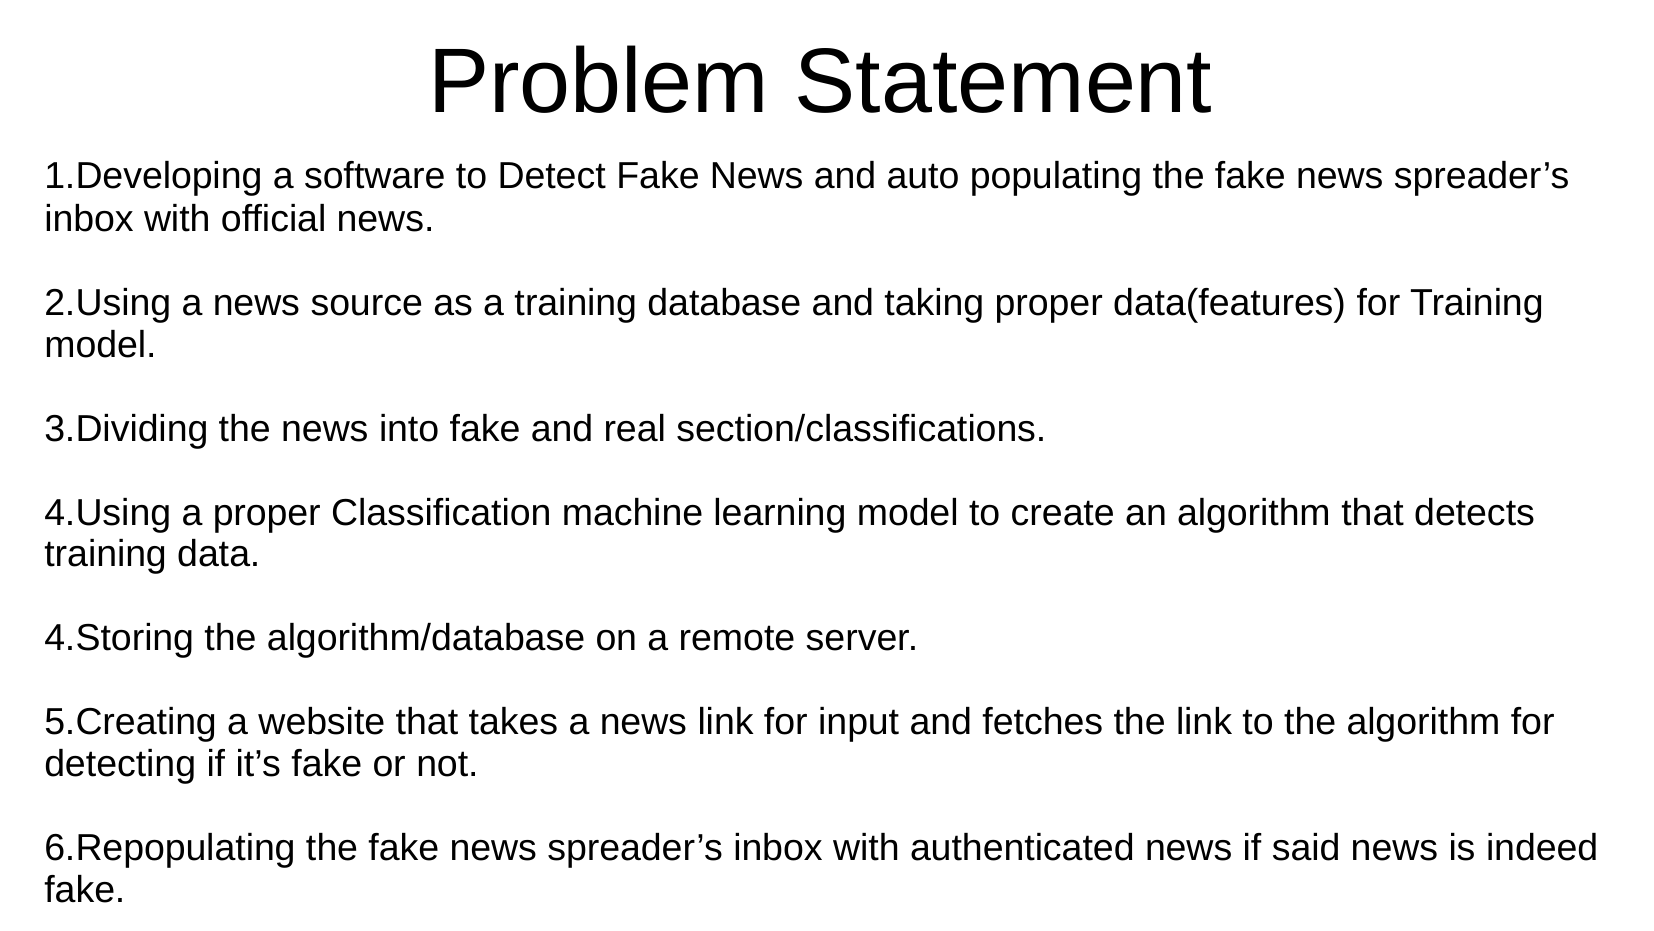

# Problem Statement
1.Developing a software to Detect Fake News and auto populating the fake news spreader’s inbox with official news.
2.Using a news source as a training database and taking proper data(features) for Training model.
3.Dividing the news into fake and real section/classifications.
4.Using a proper Classification machine learning model to create an algorithm that detects training data.
4.Storing the algorithm/database on a remote server.
5.Creating a website that takes a news link for input and fetches the link to the algorithm for detecting if it’s fake or not.
6.Repopulating the fake news spreader’s inbox with authenticated news if said news is indeed fake.